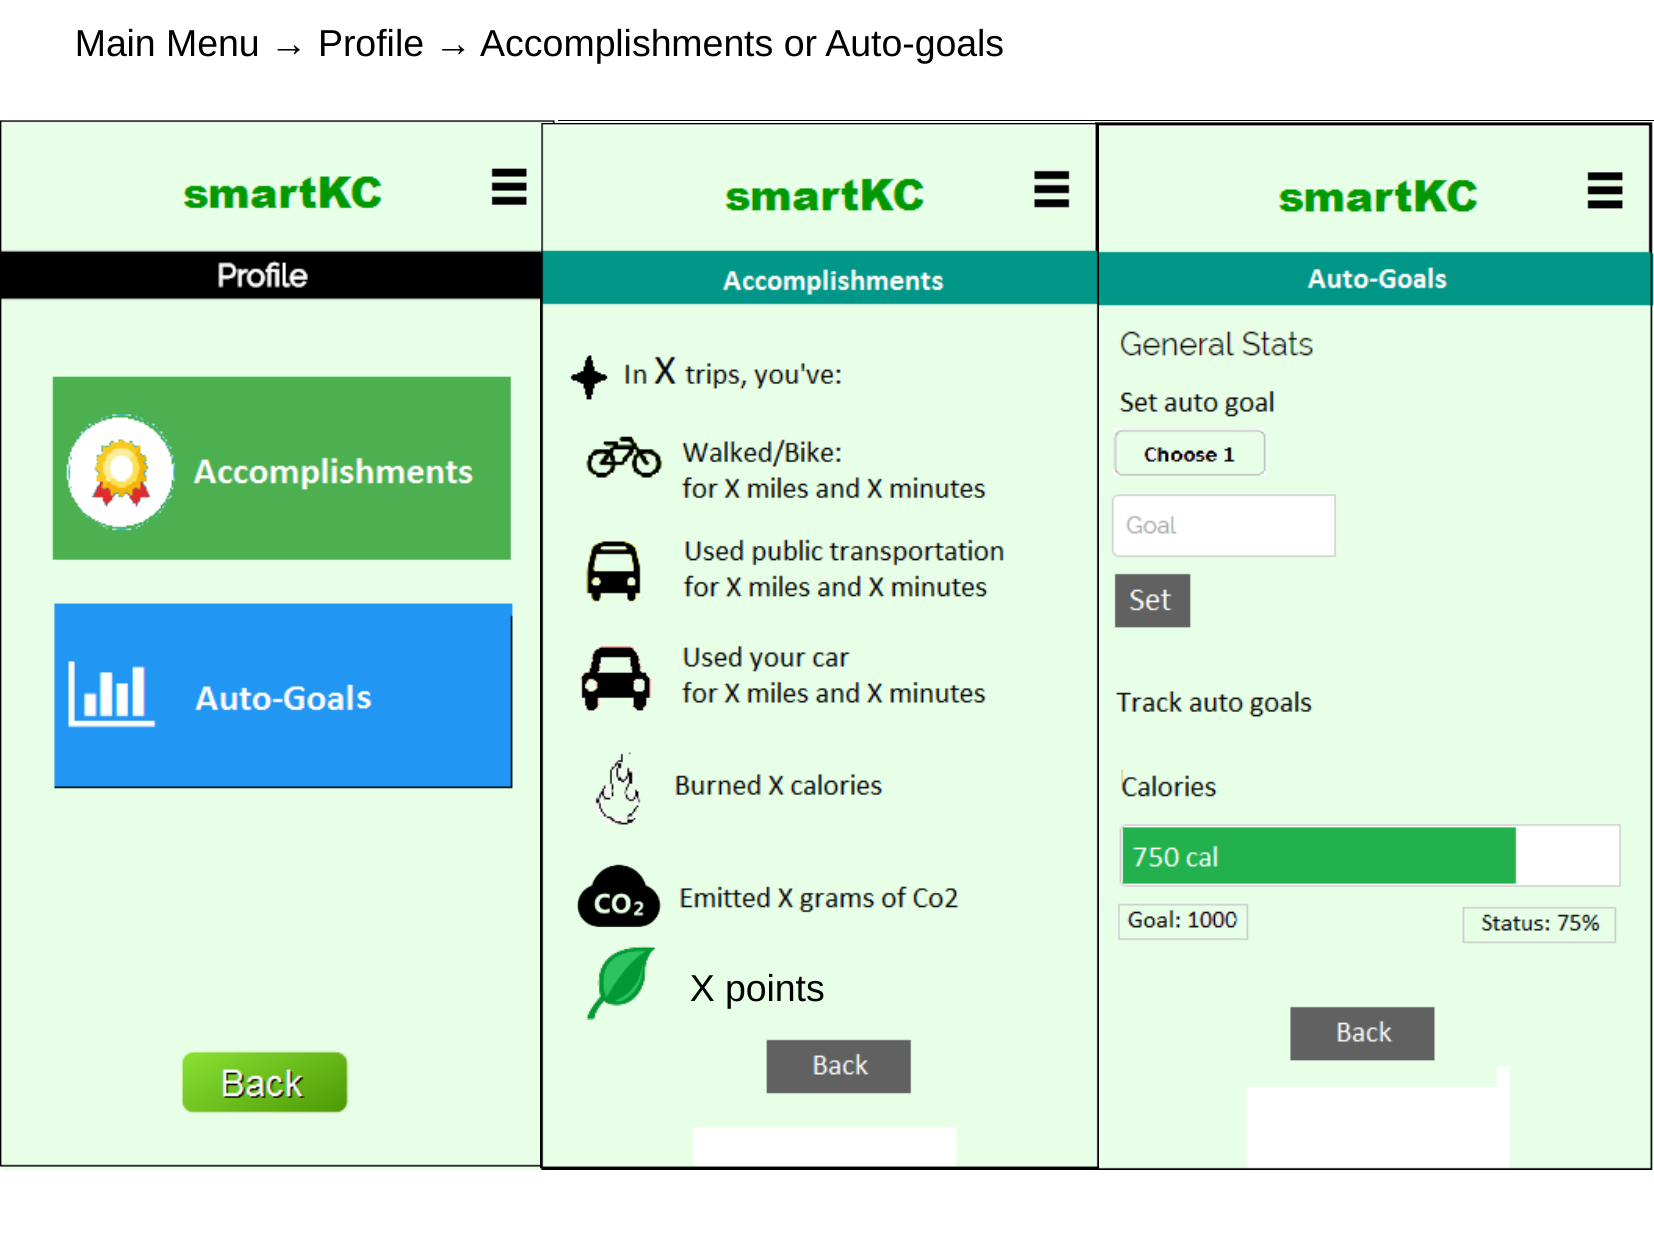

Main Menu → Profile → Accomplishments or Auto-goals
X points